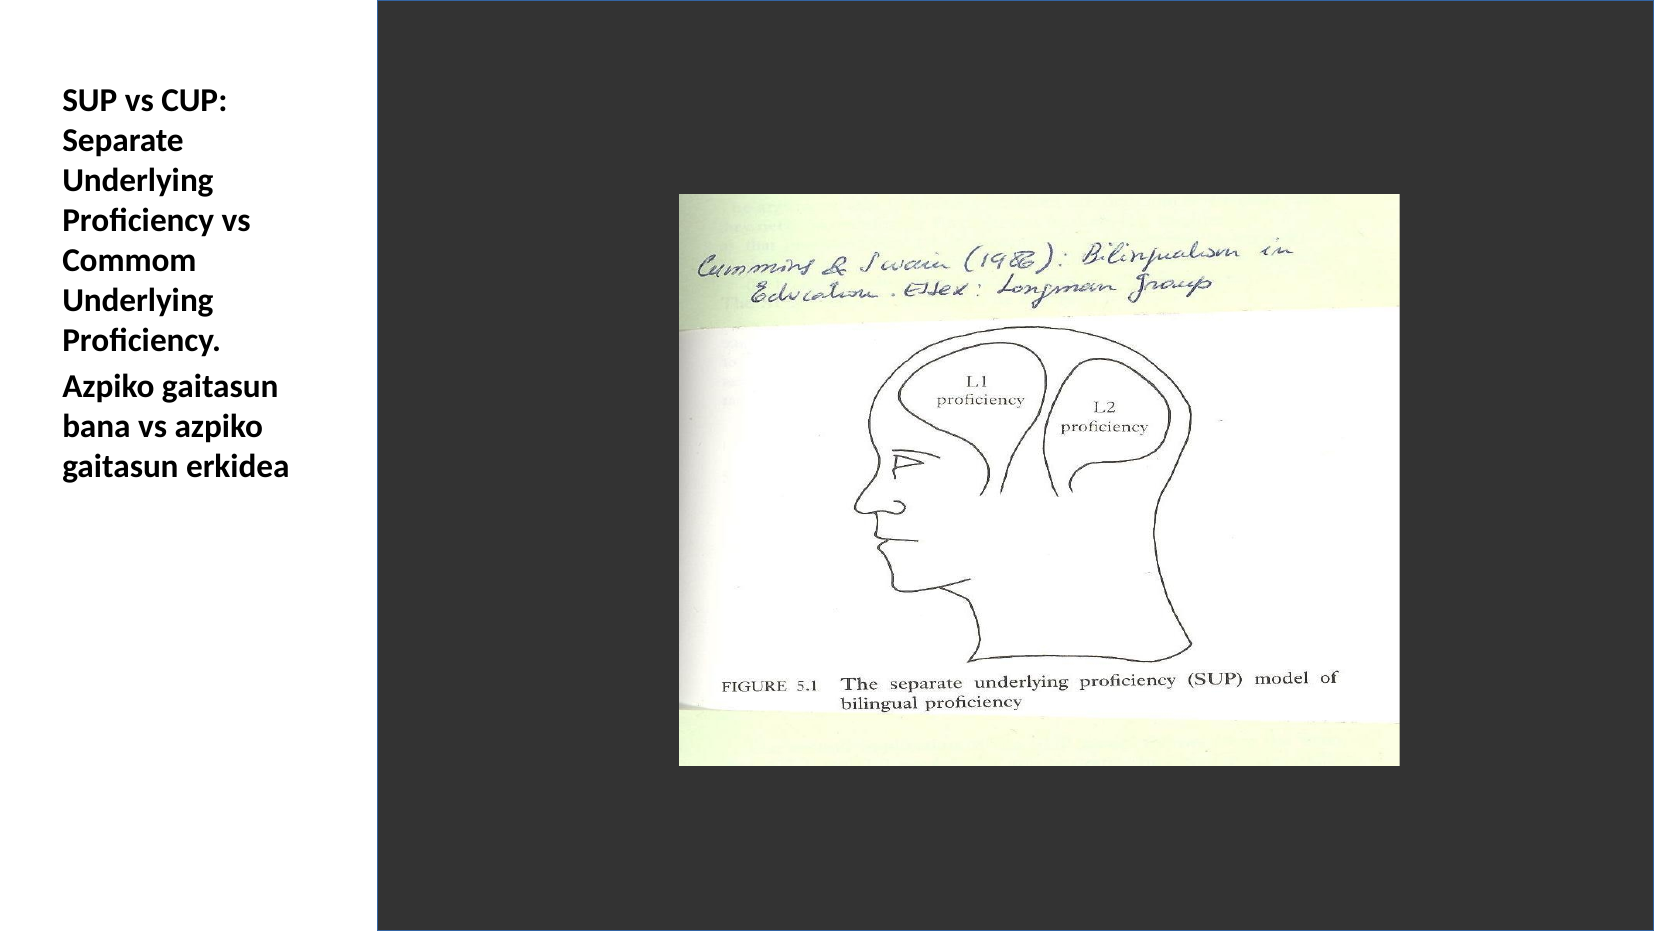

# SUP vs CUP: Separate Underlying Proficiency vs Commom Underlying Proficiency.
Azpiko gaitasun bana vs azpiko gaitasun erkidea